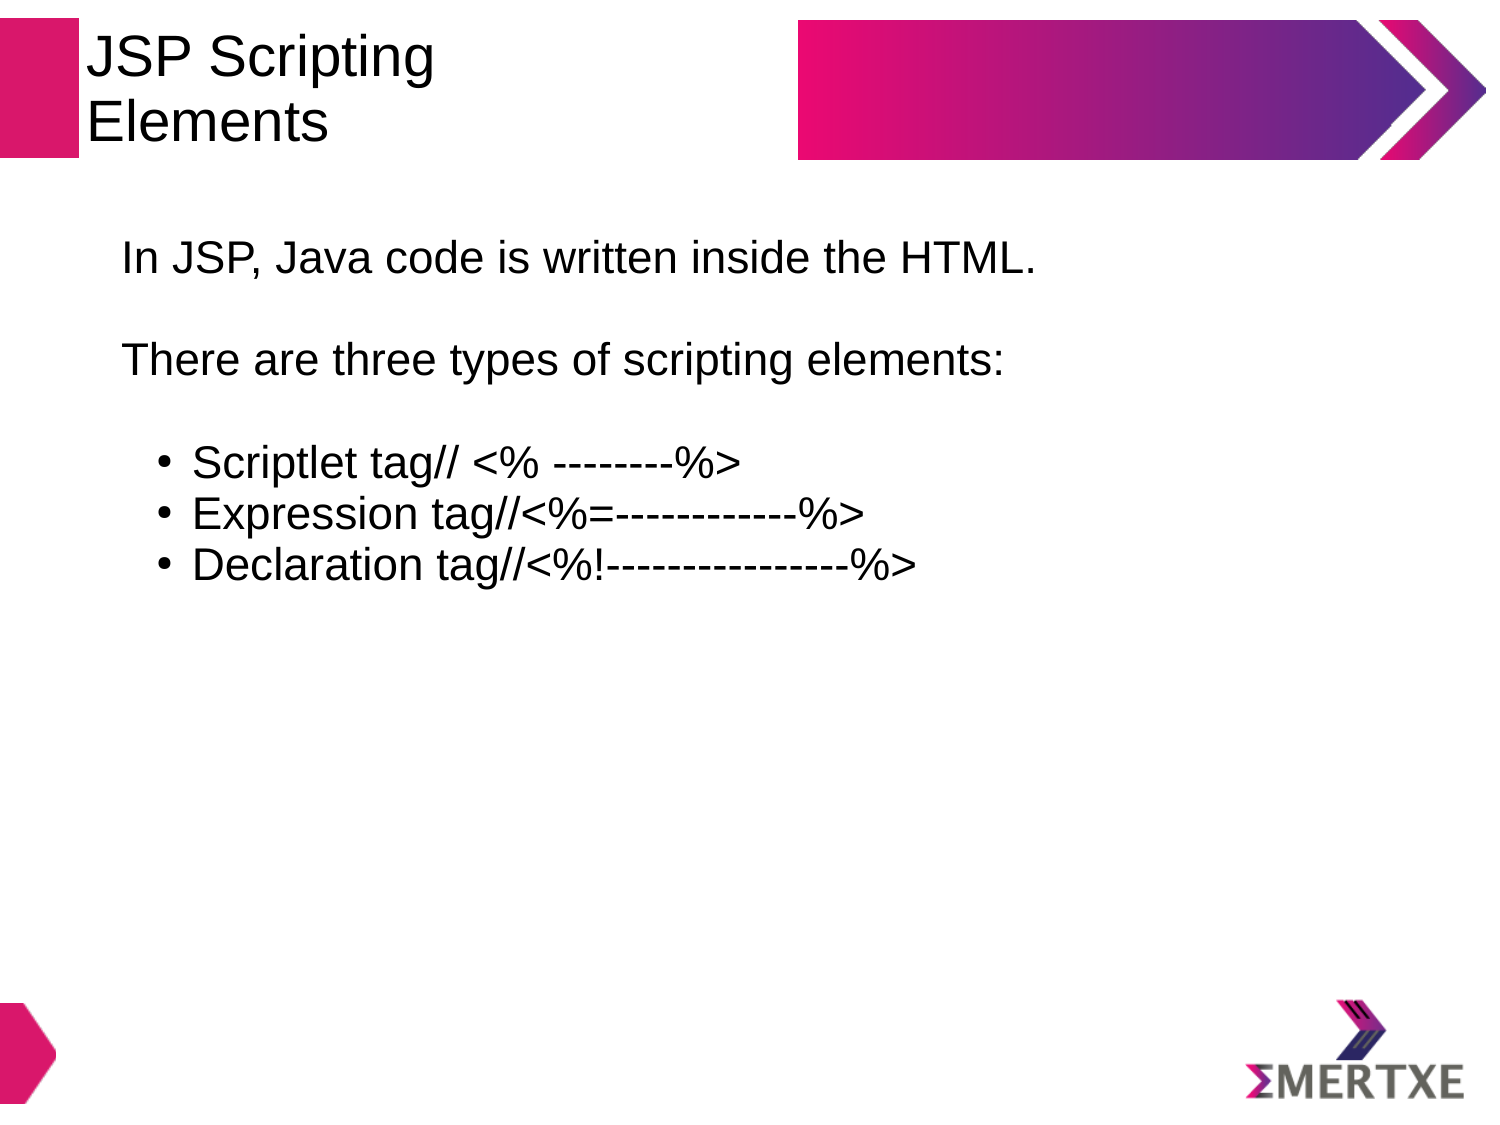

JSP Scripting Elements
In JSP, Java code is written inside the HTML.
There are three types of scripting elements:
Scriptlet tag// <% --------%>
Expression tag//<%=------------%>
Declaration tag//<%!----------------%>